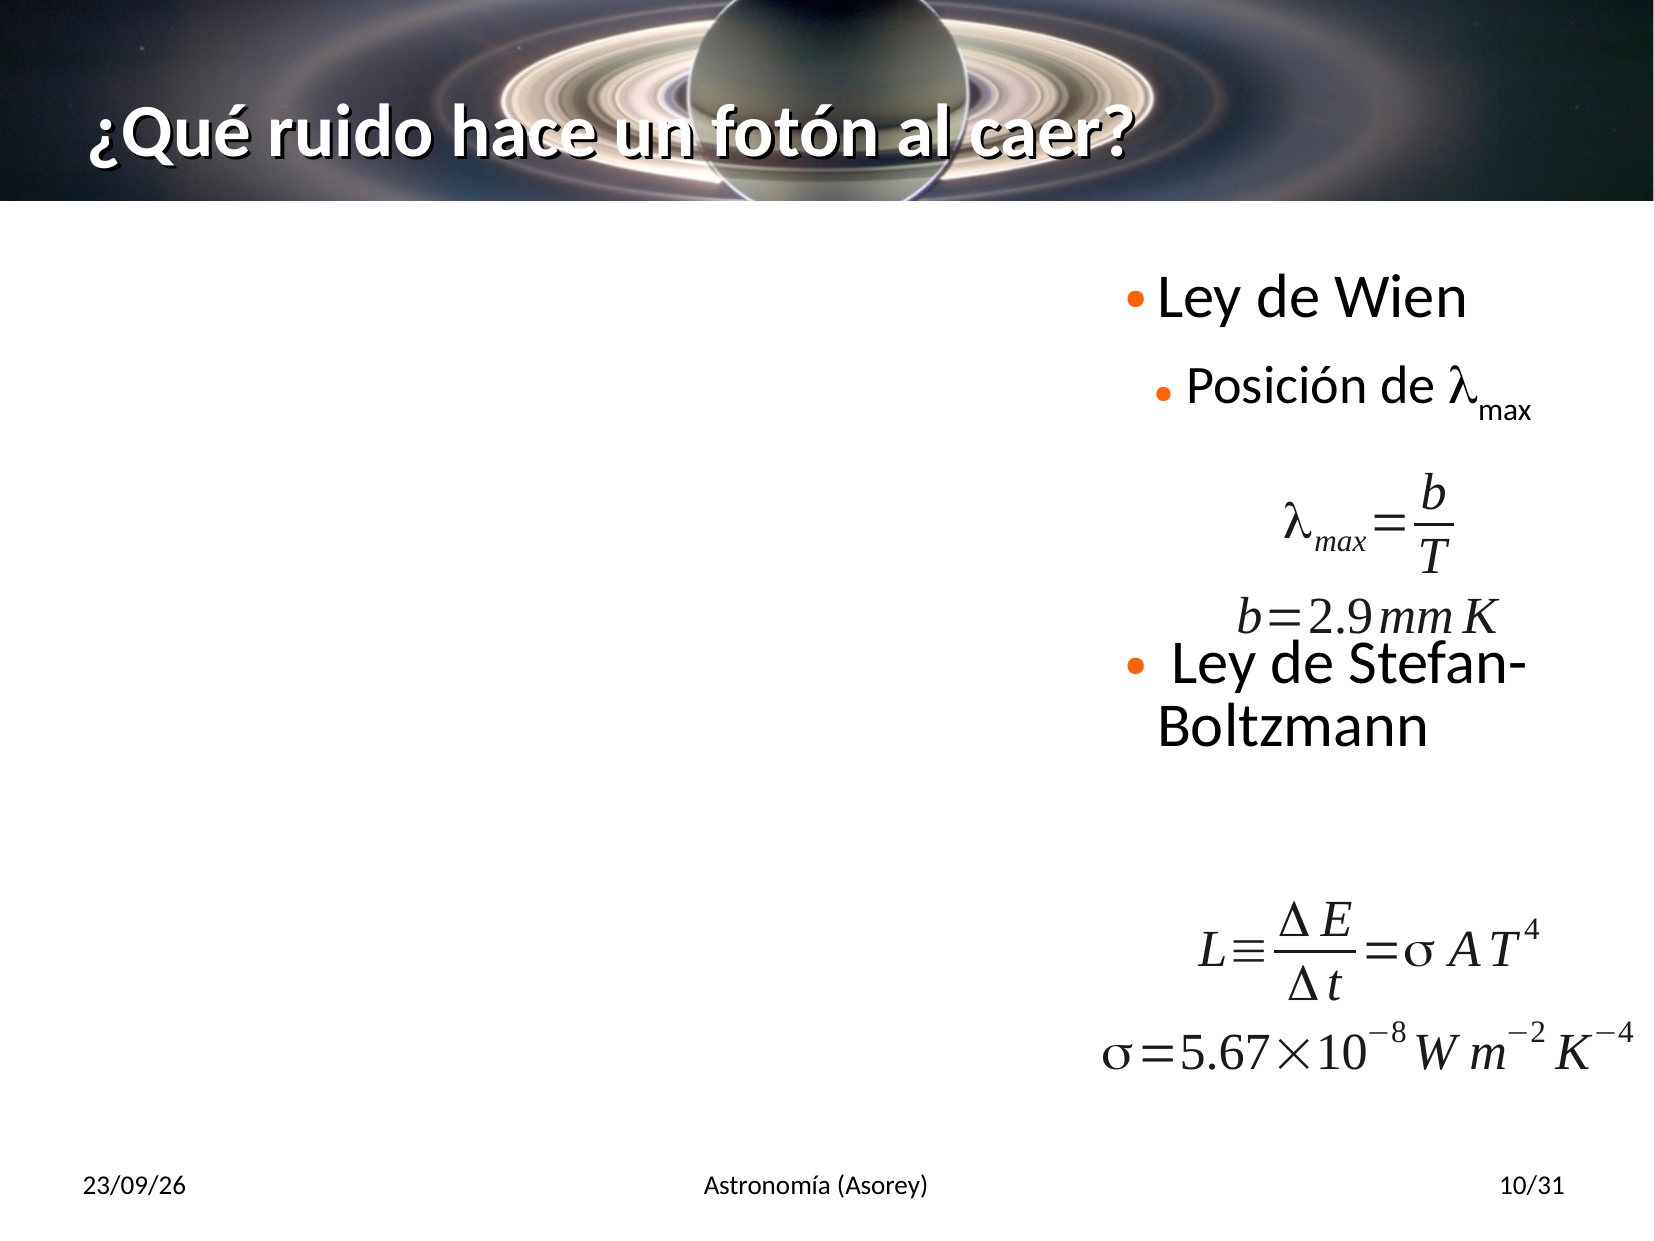

# ¿Qué ruido hace un fotón al caer?
Ley de Wien
Posición de lmax
 Ley de Stefan-Boltzmann
Astronomía (Asorey)
10